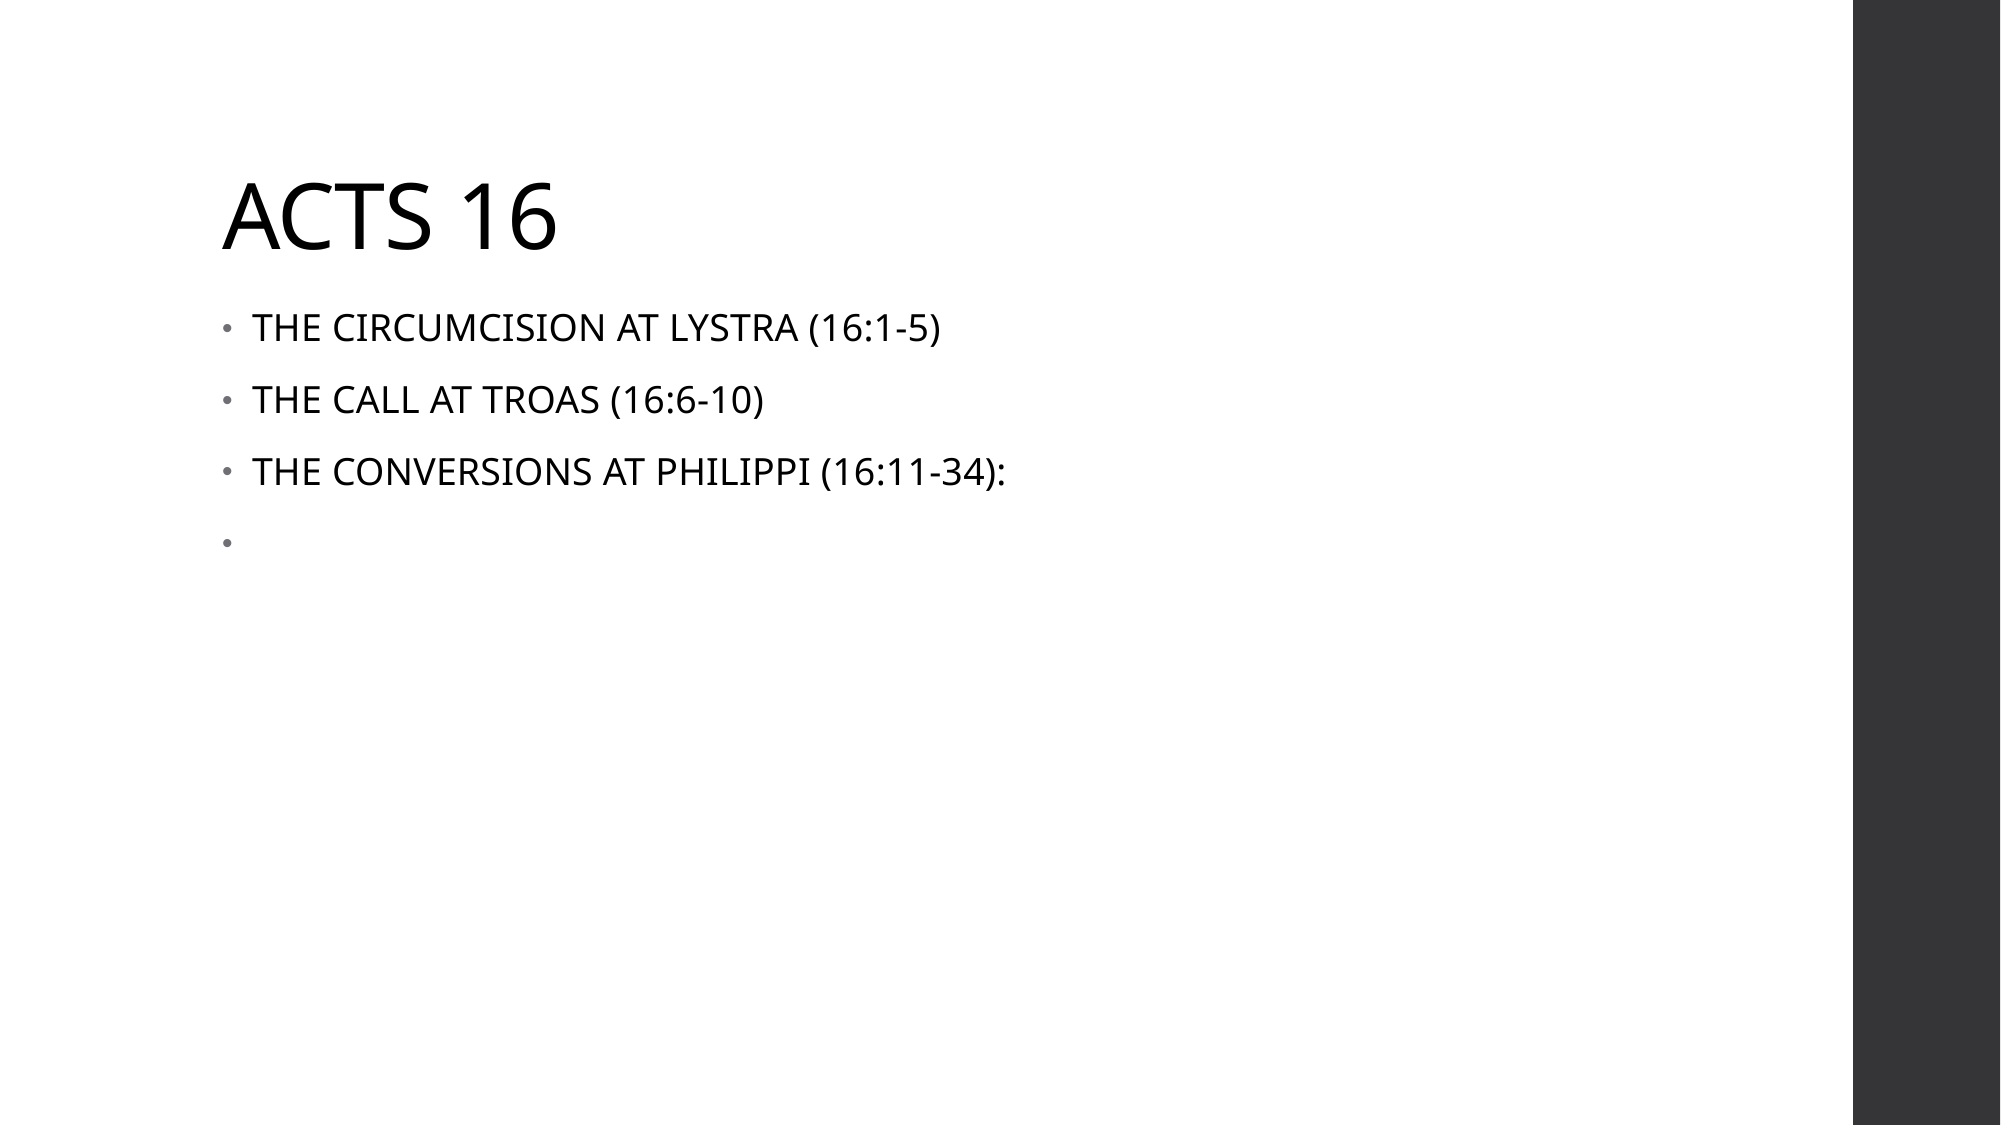

# ACTS 16
THE CIRCUMCISION AT LYSTRA (16:1-5)
THE CALL AT TROAS (16:6-10)
THE CONVERSIONS AT PHILIPPI (16:11-34):